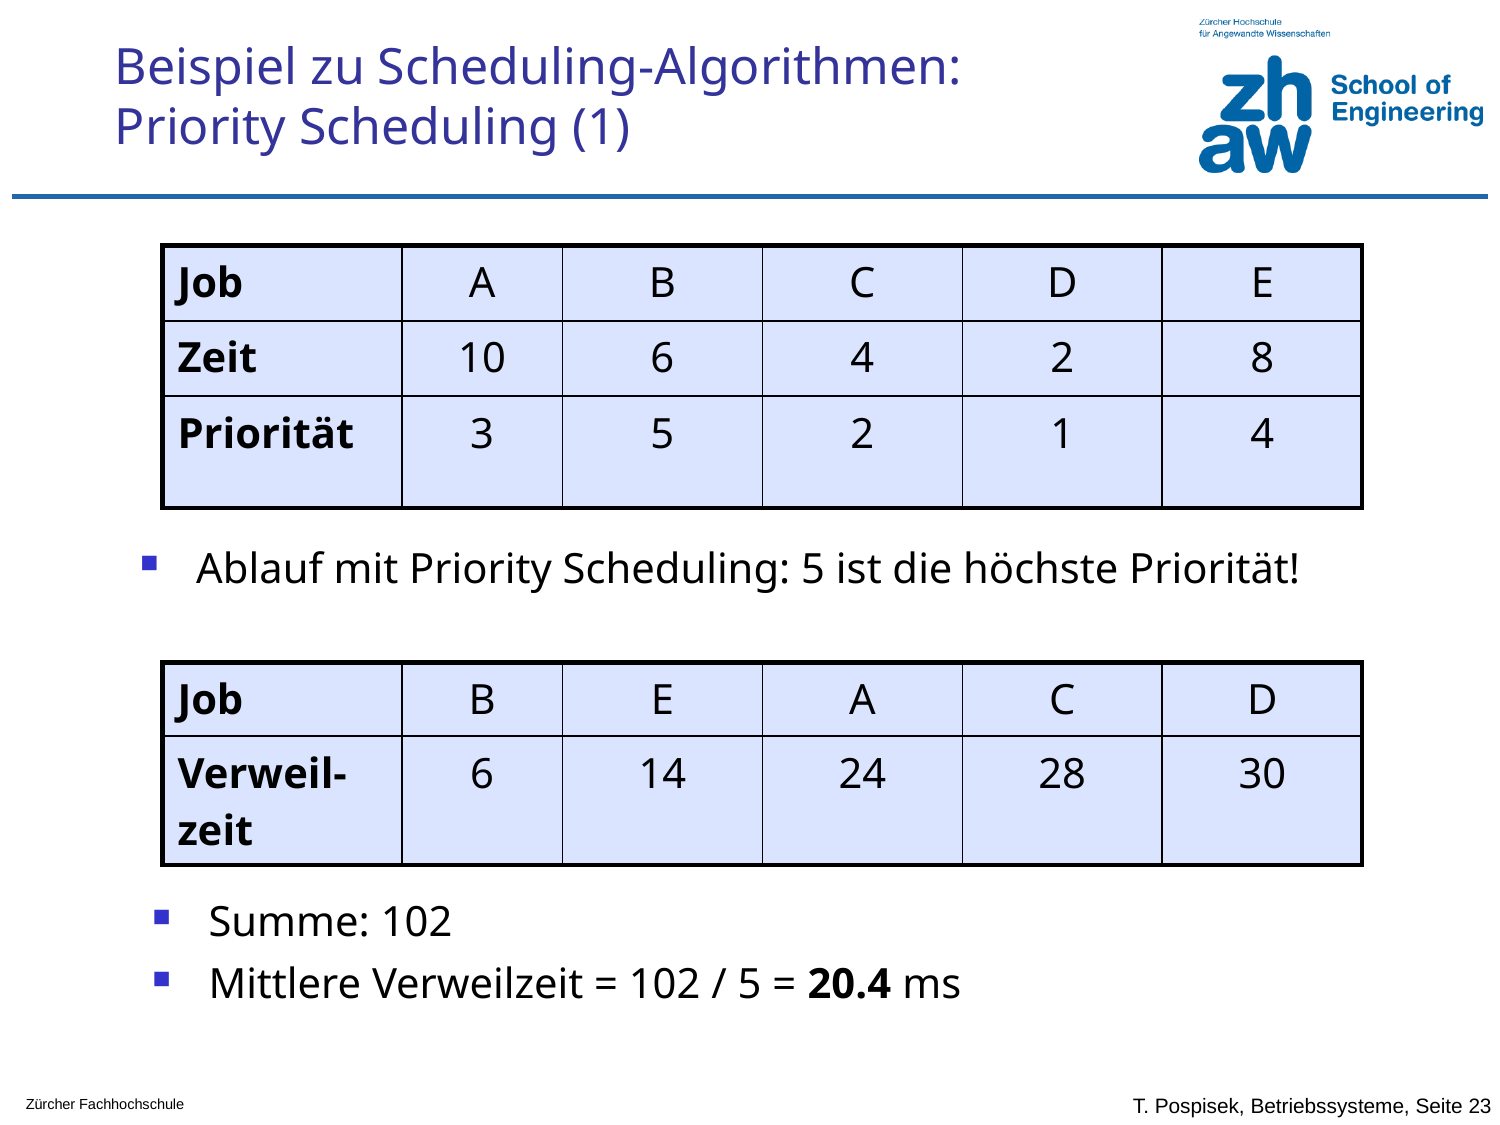

# Beispiel zu Scheduling-Algorithmen: Priority Scheduling (1)
| Job | A | B | C | D | E |
| --- | --- | --- | --- | --- | --- |
| Zeit | 10 | 6 | 4 | 2 | 8 |
| Priorität | 3 | 5 | 2 | 1 | 4 |
Ablauf mit Priority Scheduling: 5 ist die höchste Priorität!
| Job | B | E | A | C | D |
| --- | --- | --- | --- | --- | --- |
| Verweil-zeit | 6 | 14 | 24 | 28 | 30 |
Summe: 102
Mittlere Verweilzeit = 102 / 5 = 20.4 ms